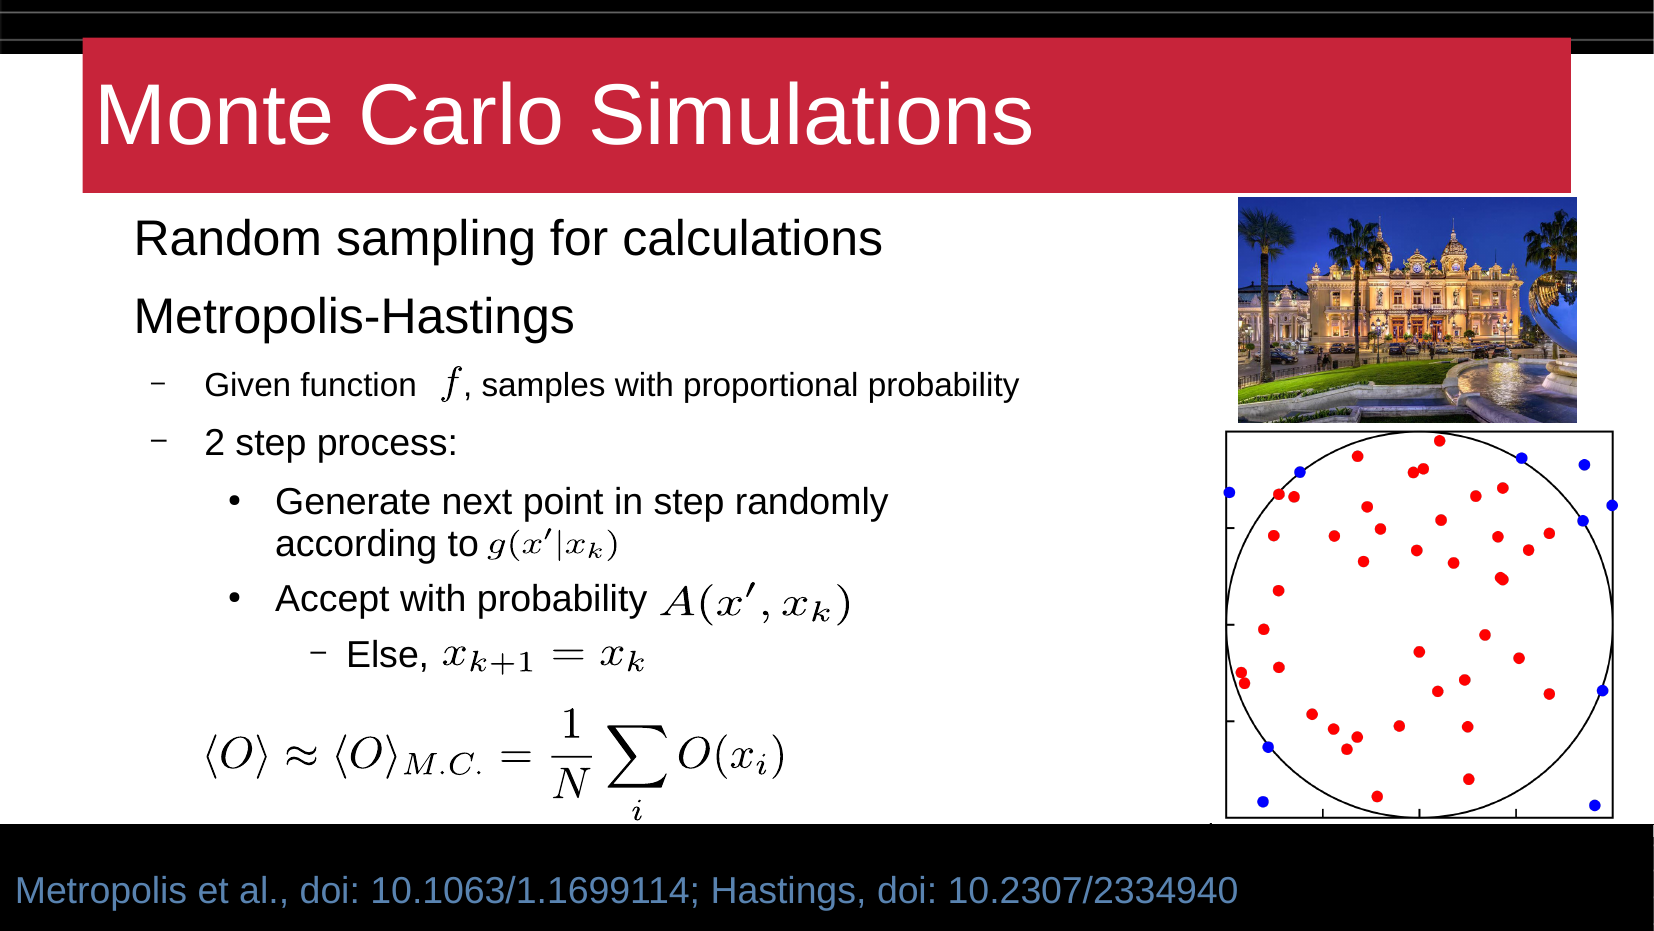

# Monte Carlo Simulations
Random sampling for calculations
Metropolis-Hastings
Given function , samples with proportional probability
2 step process:
Generate next point in step randomly according to
Accept with probability
Else,
Metropolis et al., doi: 10.1063/1.1699114; Hastings, doi: 10.2307/2334940